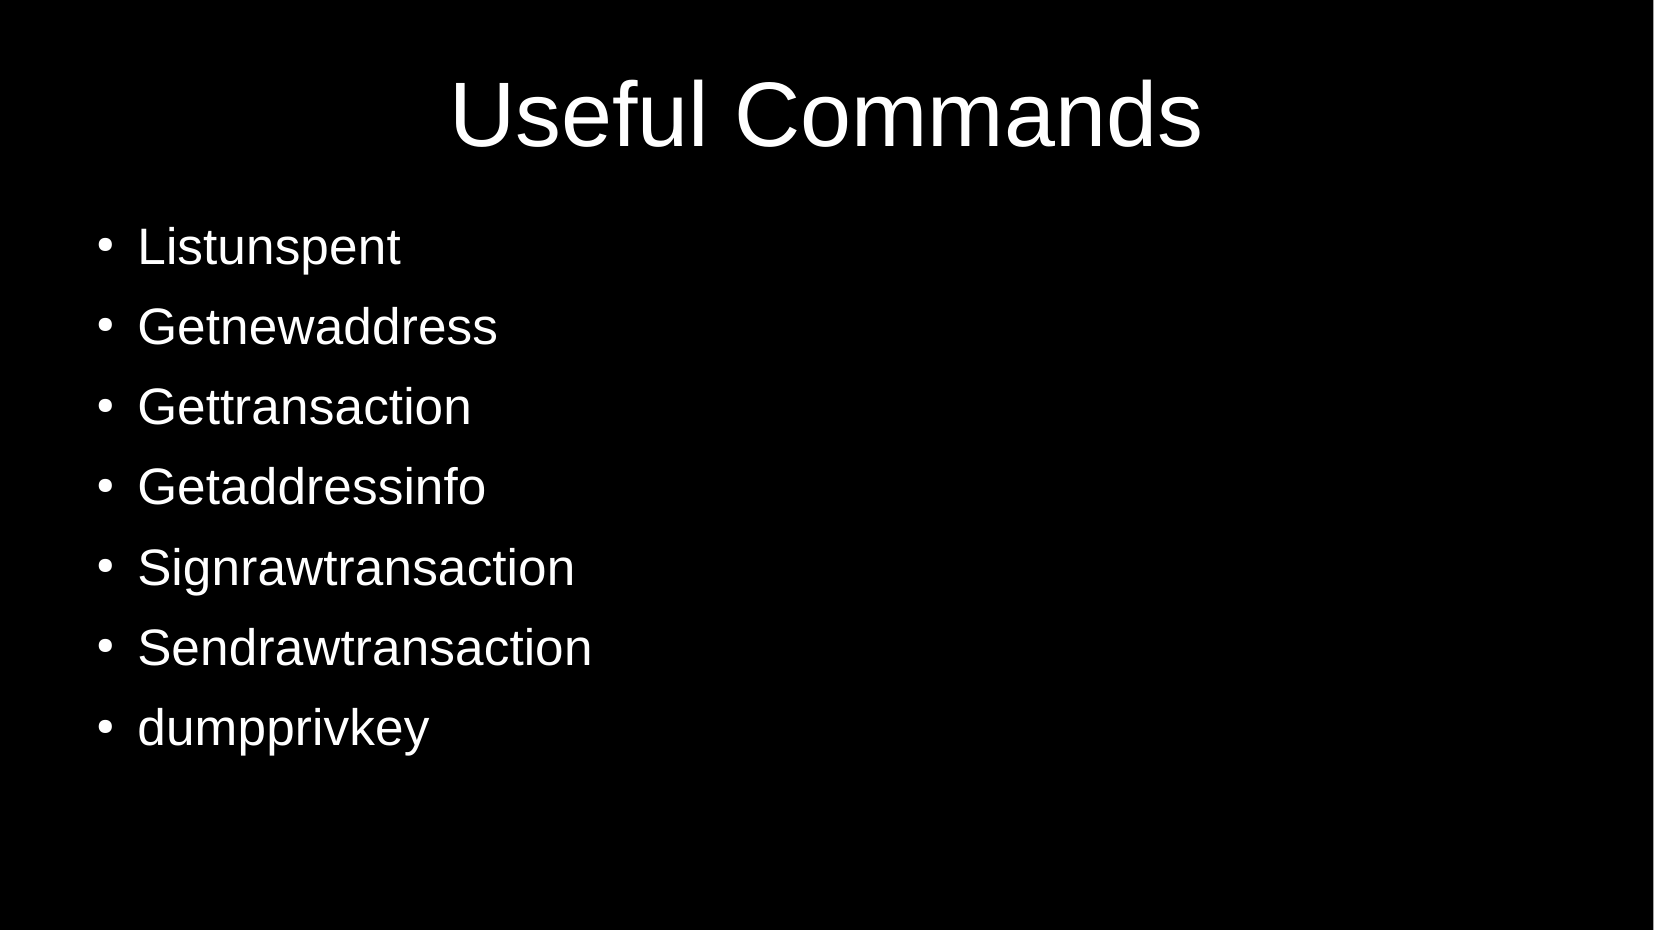

# Useful Commands
Listunspent
Getnewaddress
Gettransaction
Getaddressinfo
Signrawtransaction
Sendrawtransaction
dumpprivkey